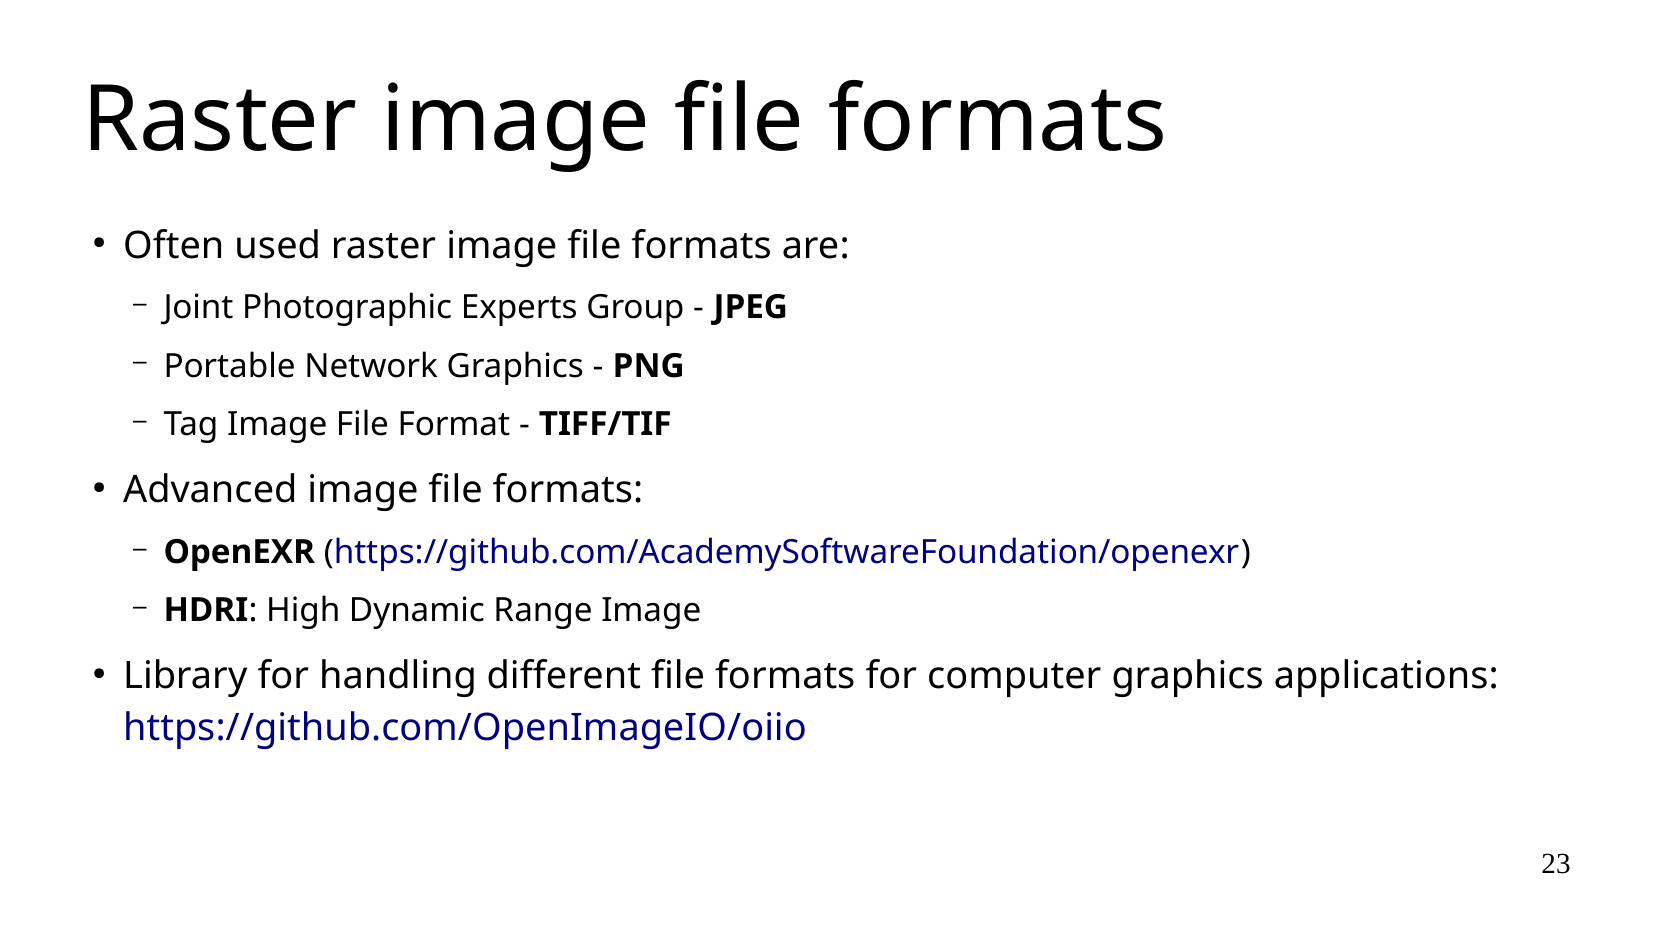

# Raster image file formats
Often used raster image file formats are:
Joint Photographic Experts Group - JPEG
Portable Network Graphics - PNG
Tag Image File Format - TIFF/TIF
Advanced image file formats:
OpenEXR (https://github.com/AcademySoftwareFoundation/openexr)
HDRI: High Dynamic Range Image
Library for handling different file formats for computer graphics applications: https://github.com/OpenImageIO/oiio
23